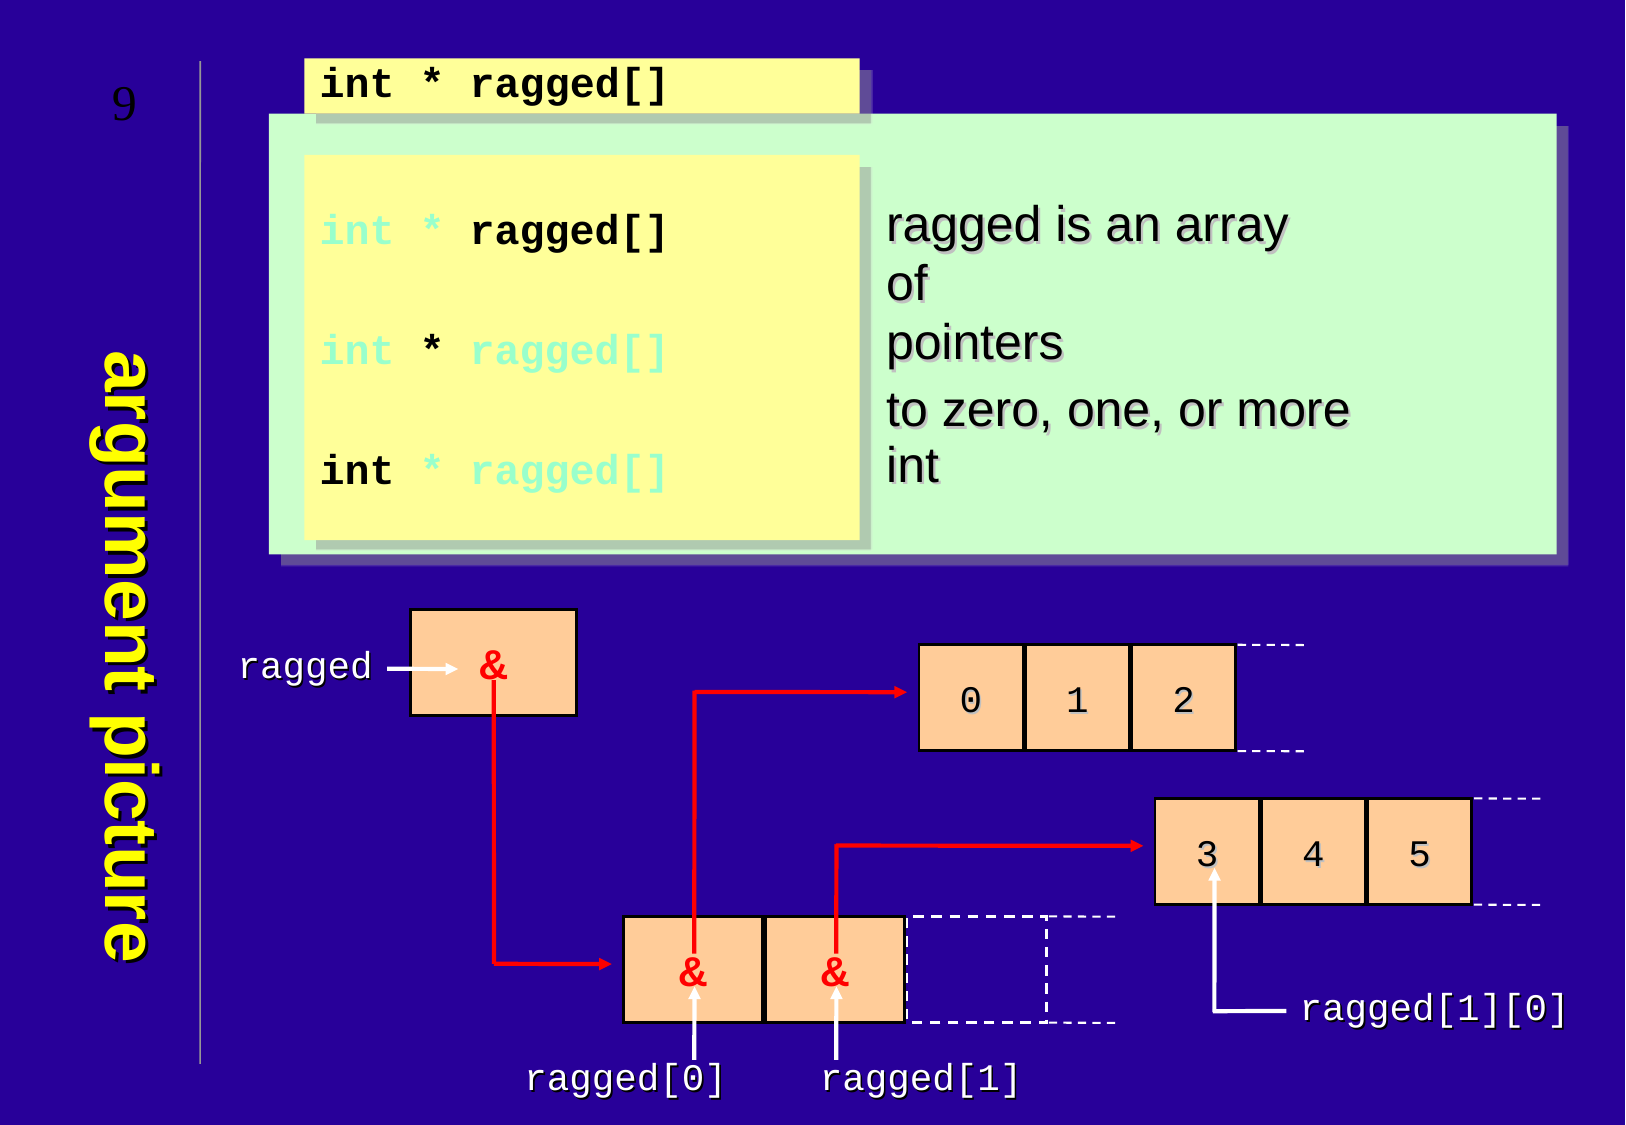

int * ragged[]
9
int * ragged[]
int * ragged[]
int * ragged[]
ragged is an array
# argument picture
of
pointers
to zero, one, or more
int
&
ragged
0
1
2
3
4
5
&
&
ragged[1][0]
ragged[0]
ragged[1]